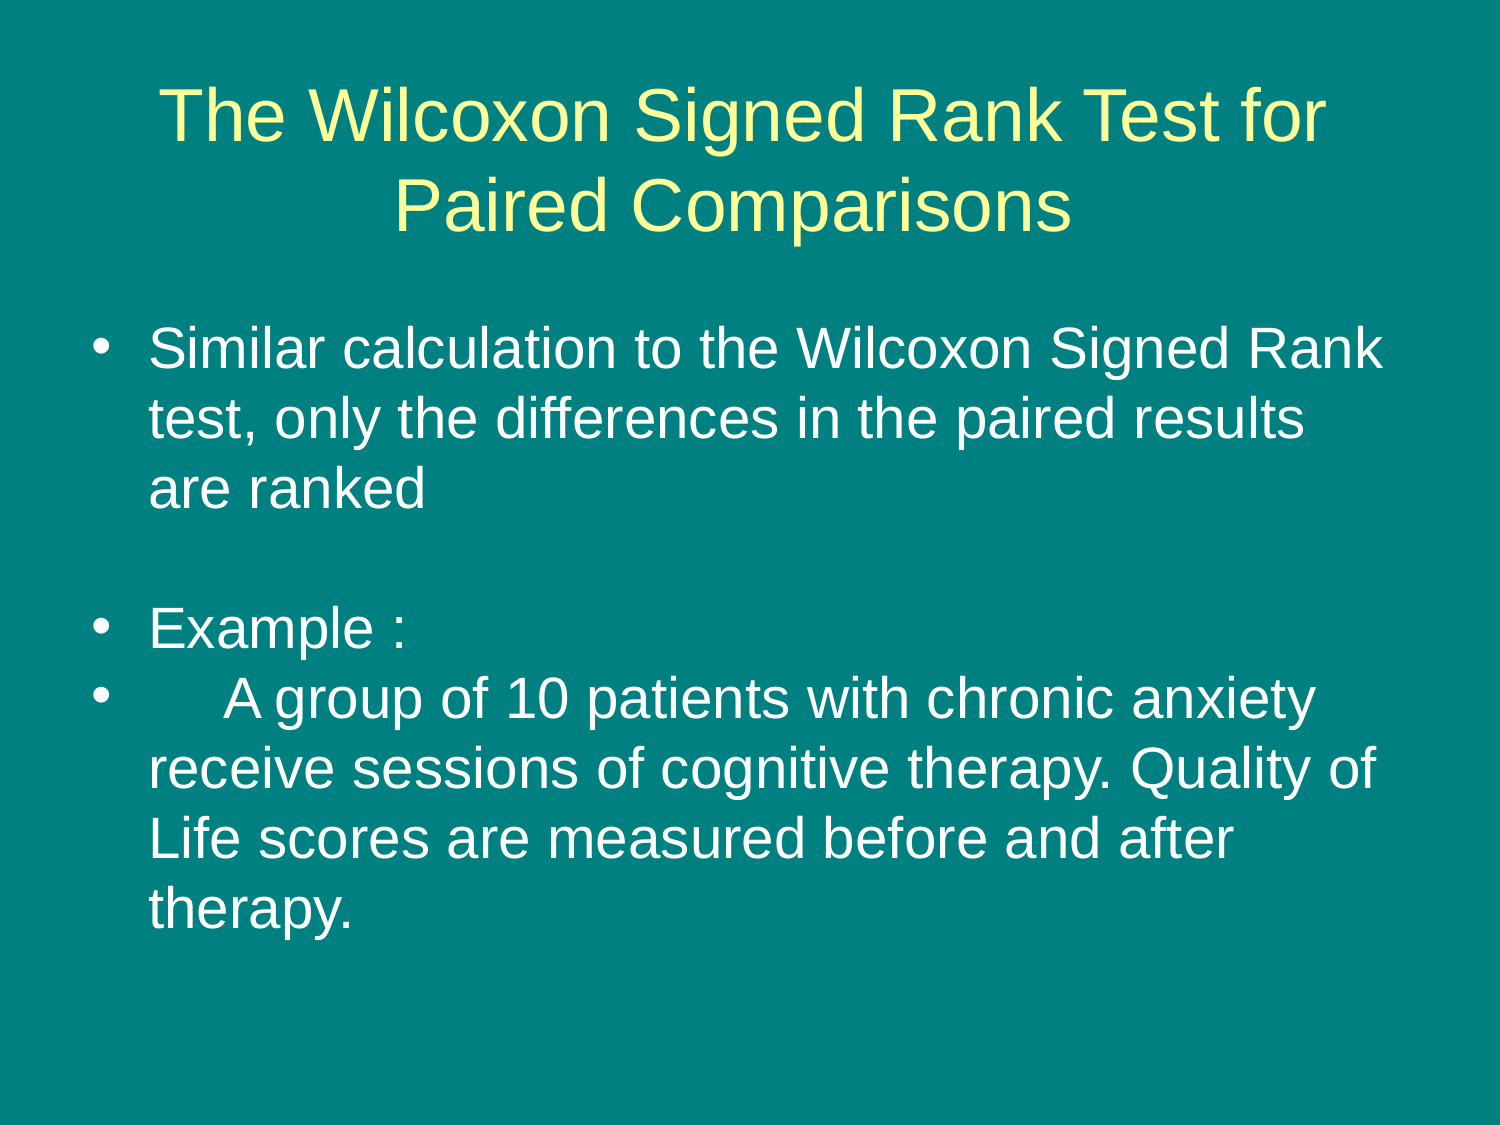

# The Wilcoxon Signed Rank Test for Paired Comparisons
Similar calculation to the Wilcoxon Signed Rank test, only the differences in the paired results are ranked
Example :
	A group of 10 patients with chronic anxiety receive sessions of cognitive therapy. Quality of Life scores are measured before and after therapy.